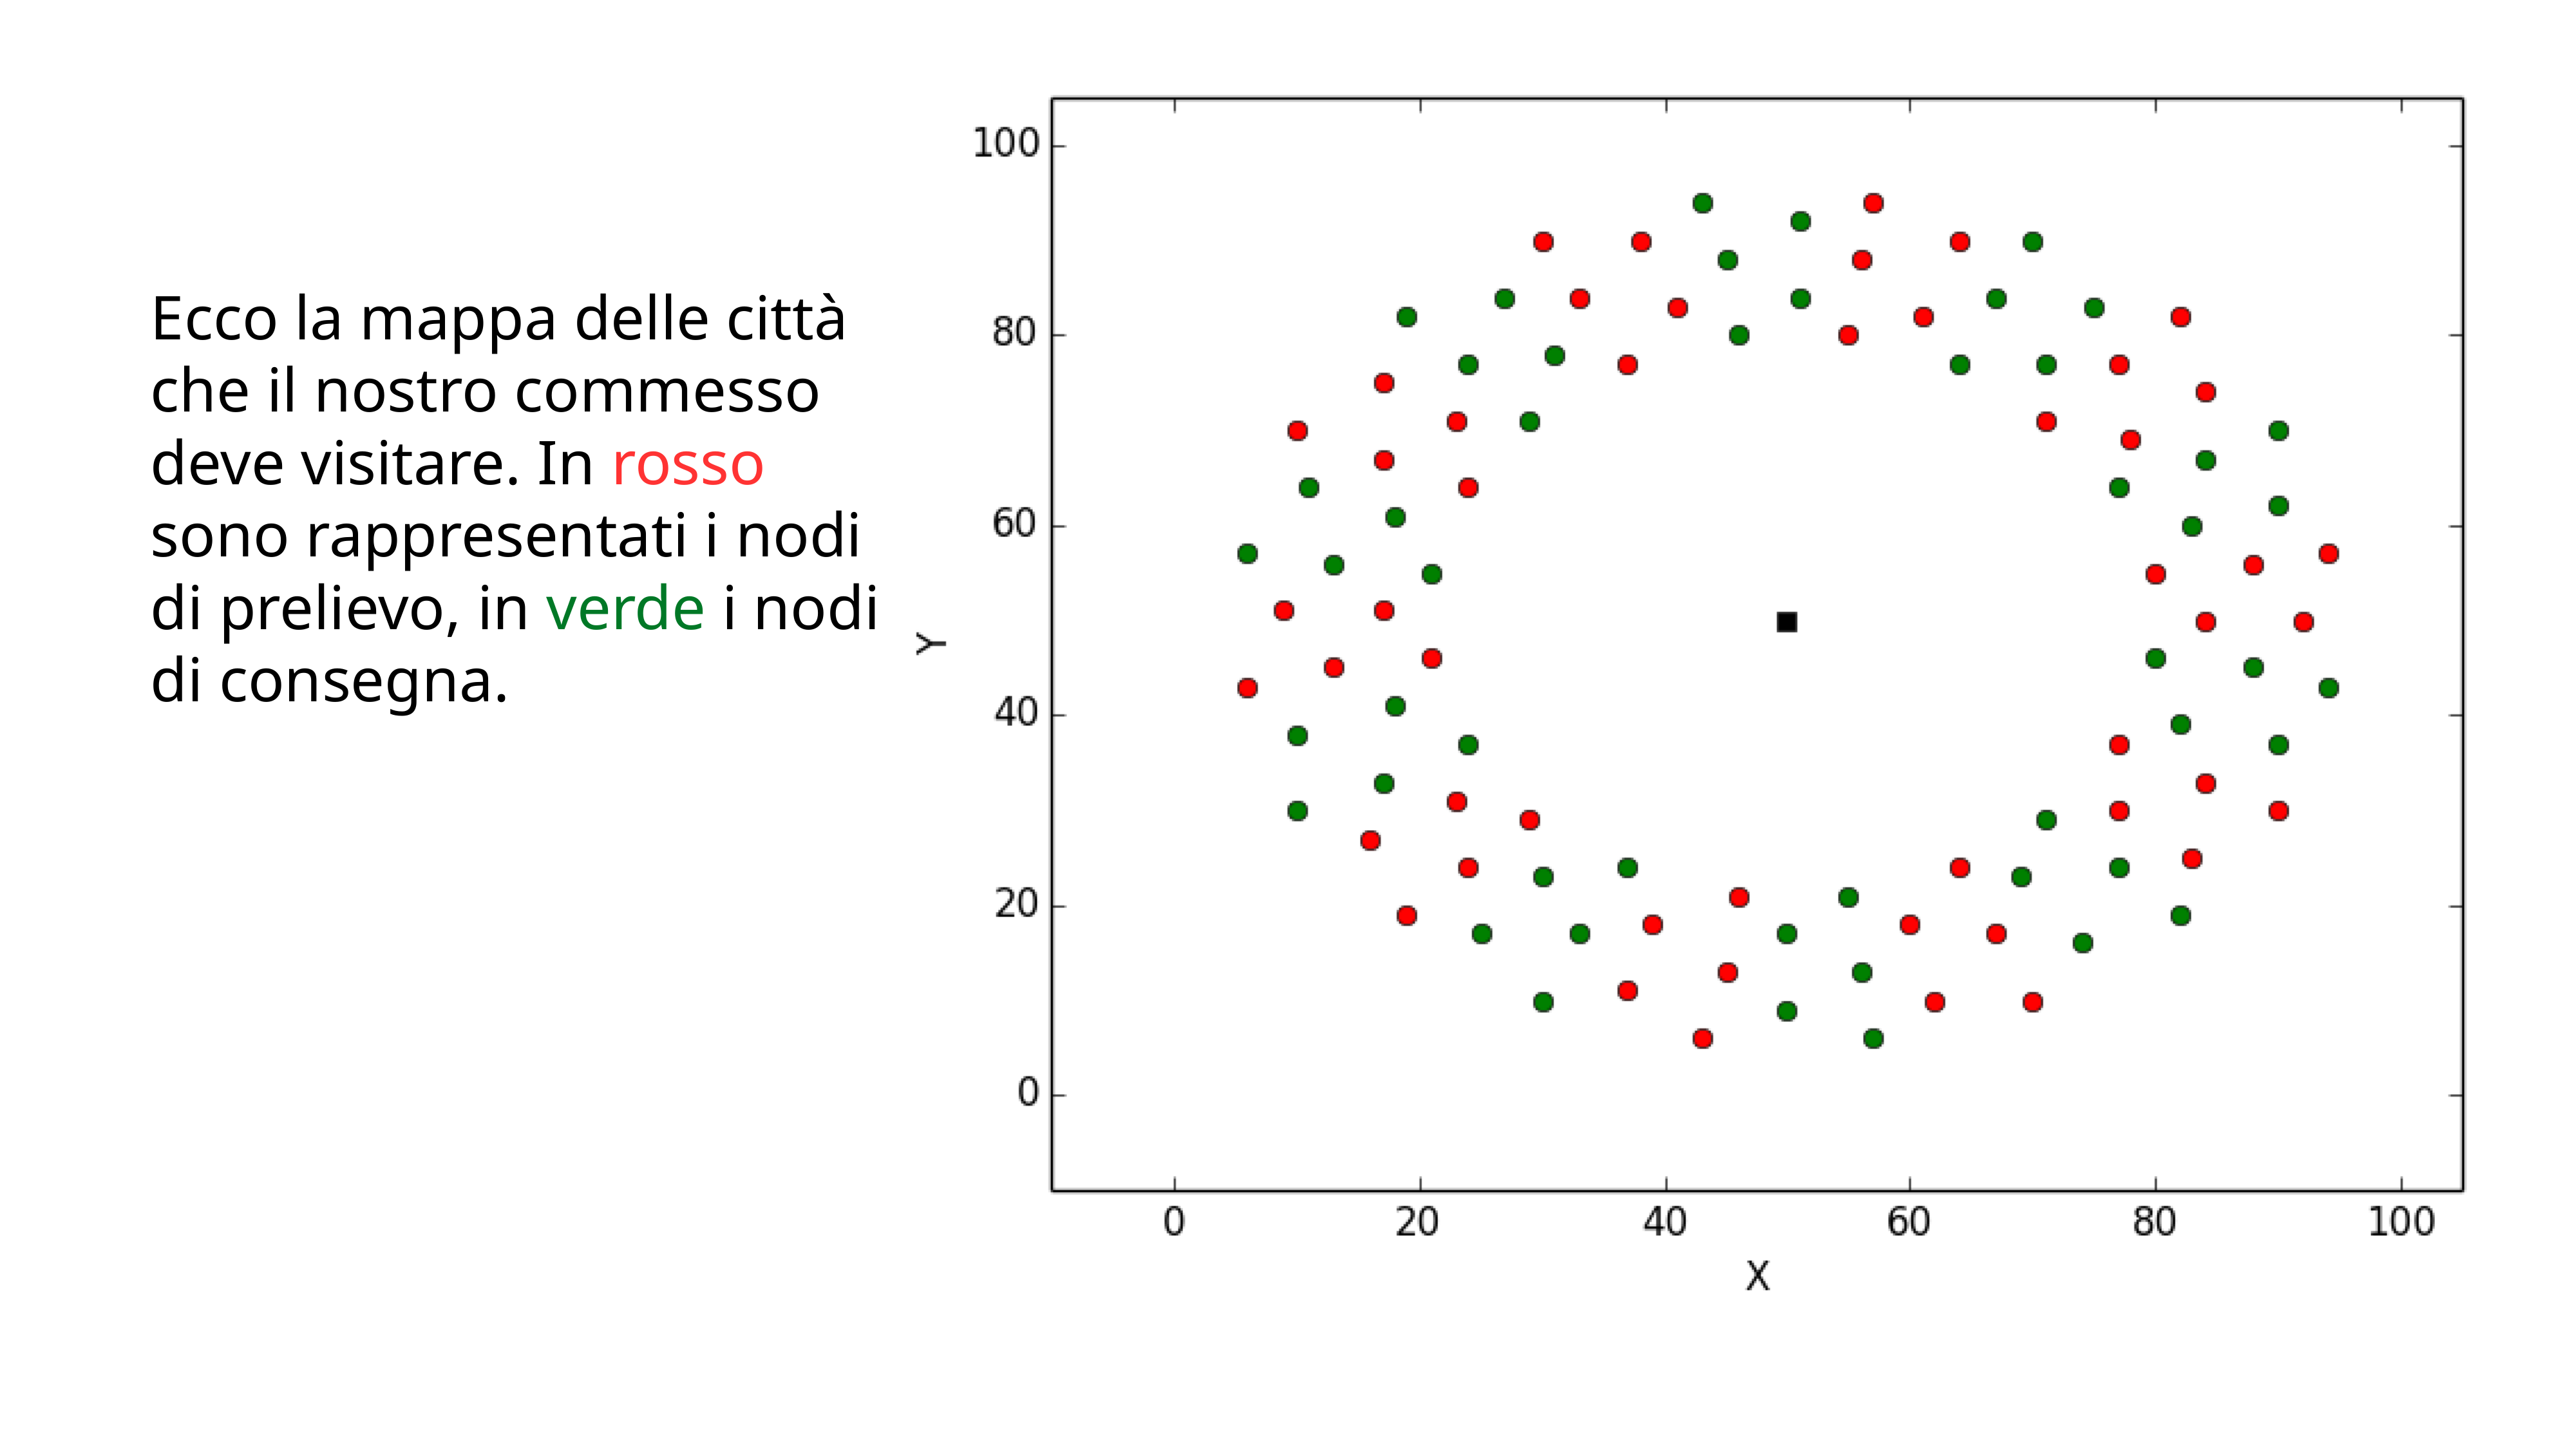

# Ecco la mappa delle città che il nostro commesso deve visitare. In rosso sono rappresentati i nodi di prelievo, in verde i nodi di consegna.